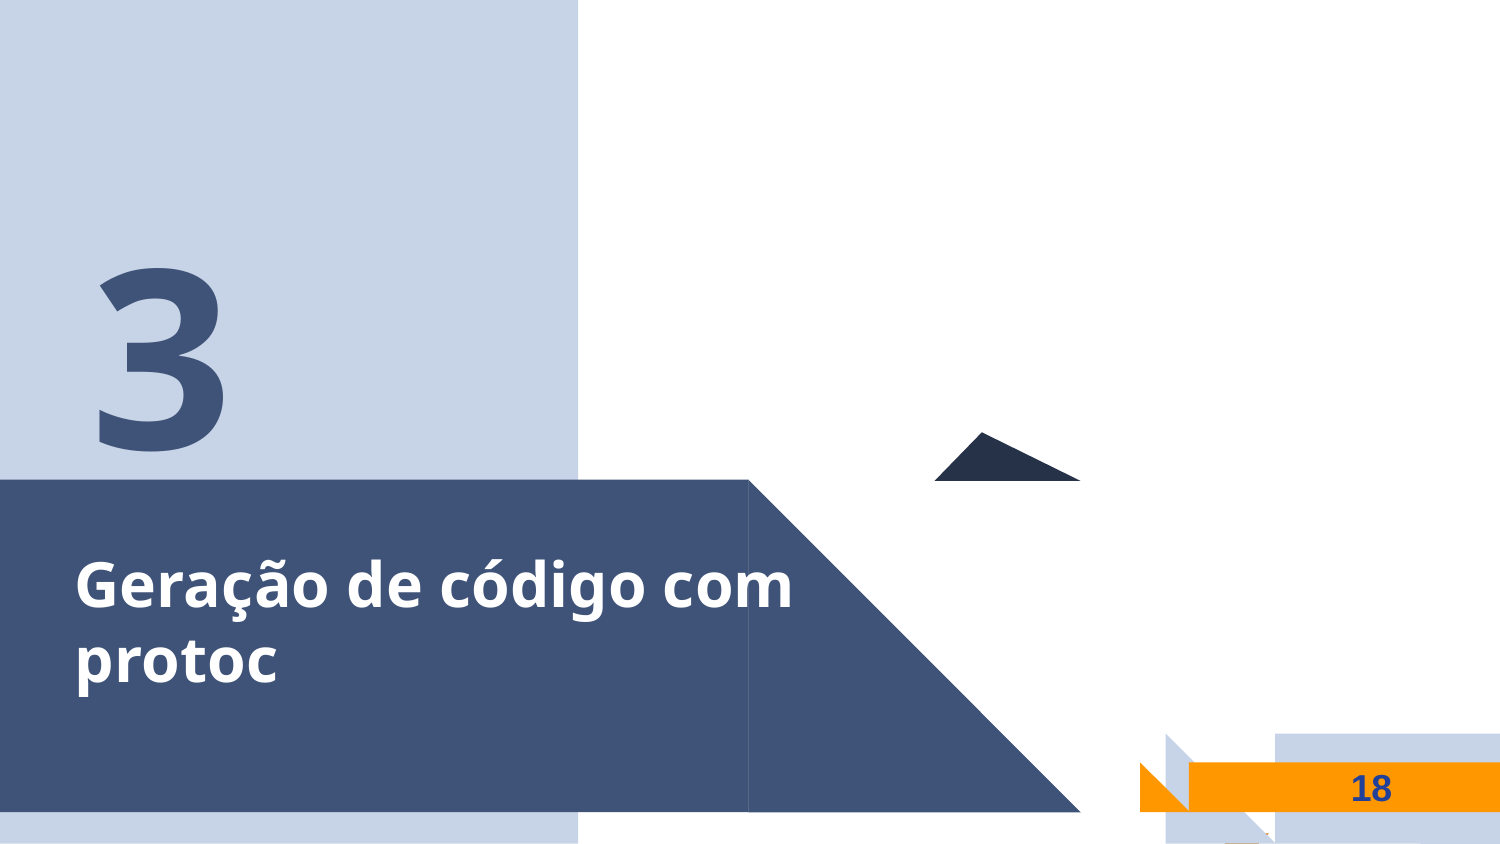

3
Geração de código com protoc
18